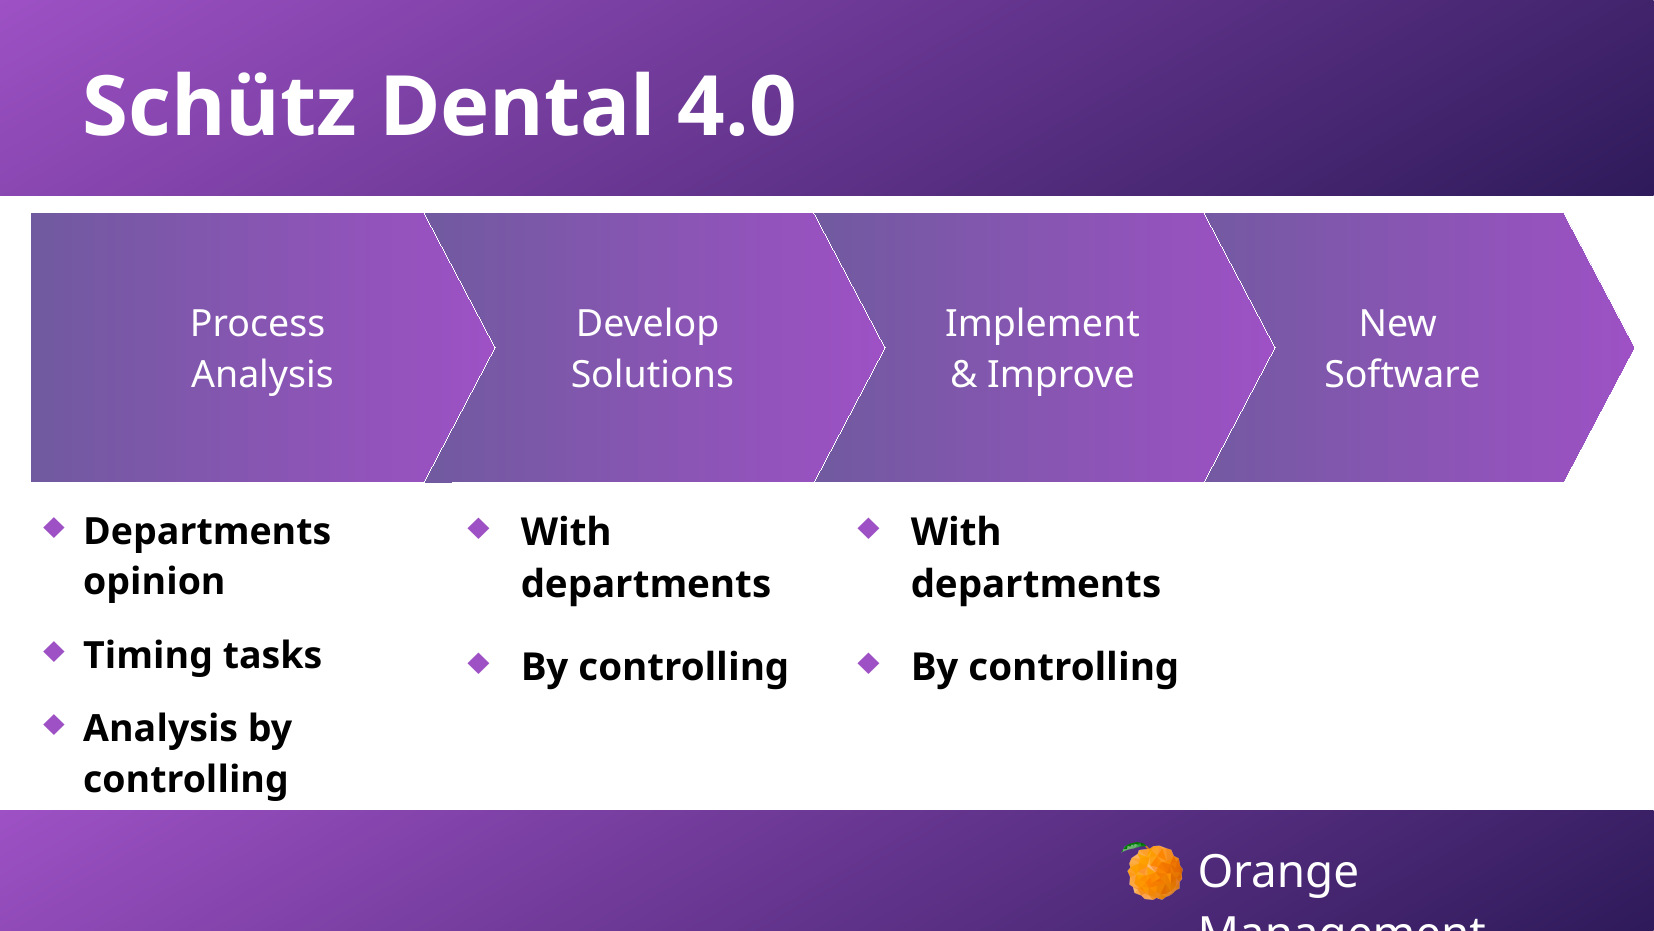

# Schütz Dental 4.0
Process
Analysis
Implement
& Improve
New
Software
Develop
Solutions
Departments opinion
Timing tasks
Analysis by controlling
With departments
By controlling
With departments
By controlling
Orange Management